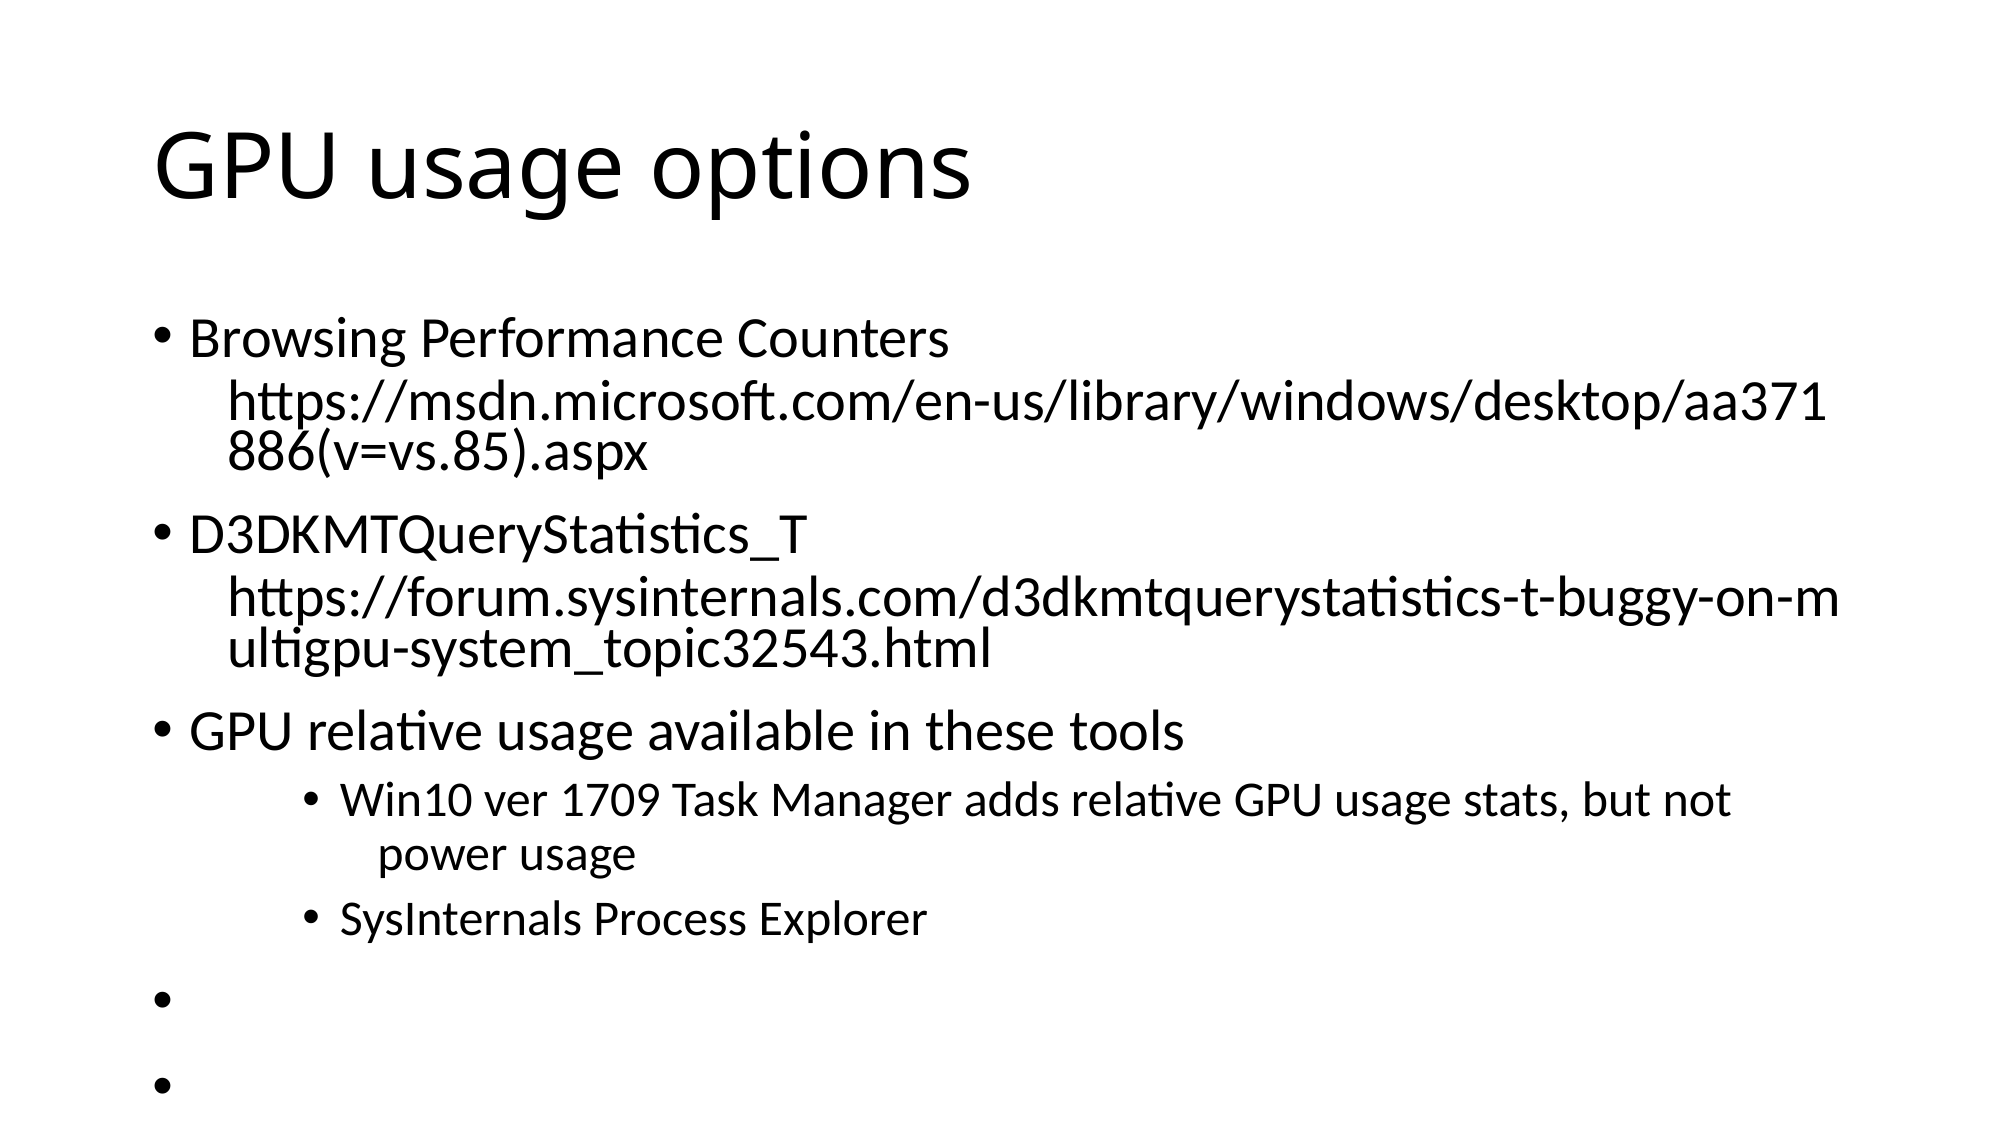

# GPU usage options
Browsing Performance Counters 
https://msdn.microsoft.com/en-us/library/windows/desktop/aa371886(v=vs.85).aspx
D3DKMTQueryStatistics_T
https://forum.sysinternals.com/d3dkmtquerystatistics-t-buggy-on-multigpu-system_topic32543.html
GPU relative usage available in these tools
Win10 ver 1709 Task Manager adds relative GPU usage stats, but not power usage
SysInternals Process Explorer